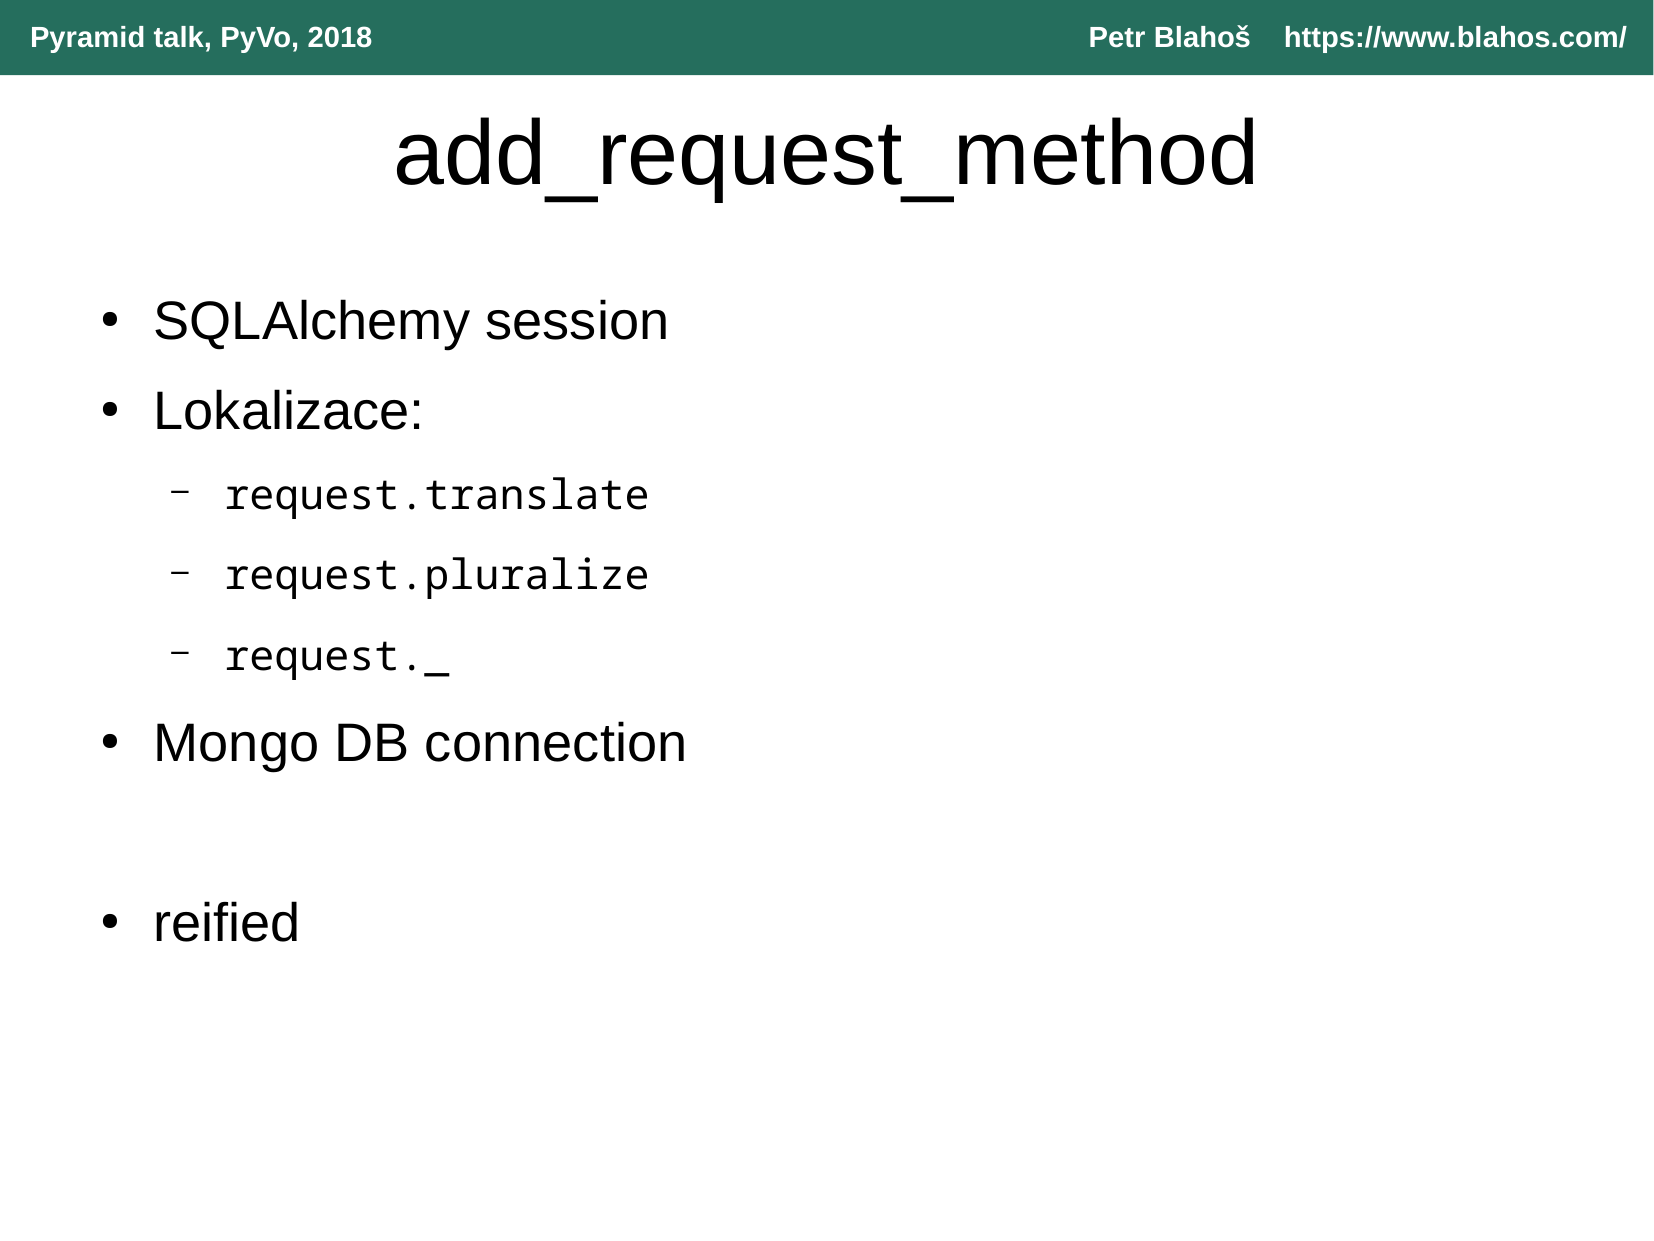

# add_request_method
SQLAlchemy session
Lokalizace:
request.translate
request.pluralize
request._
Mongo DB connection
reified